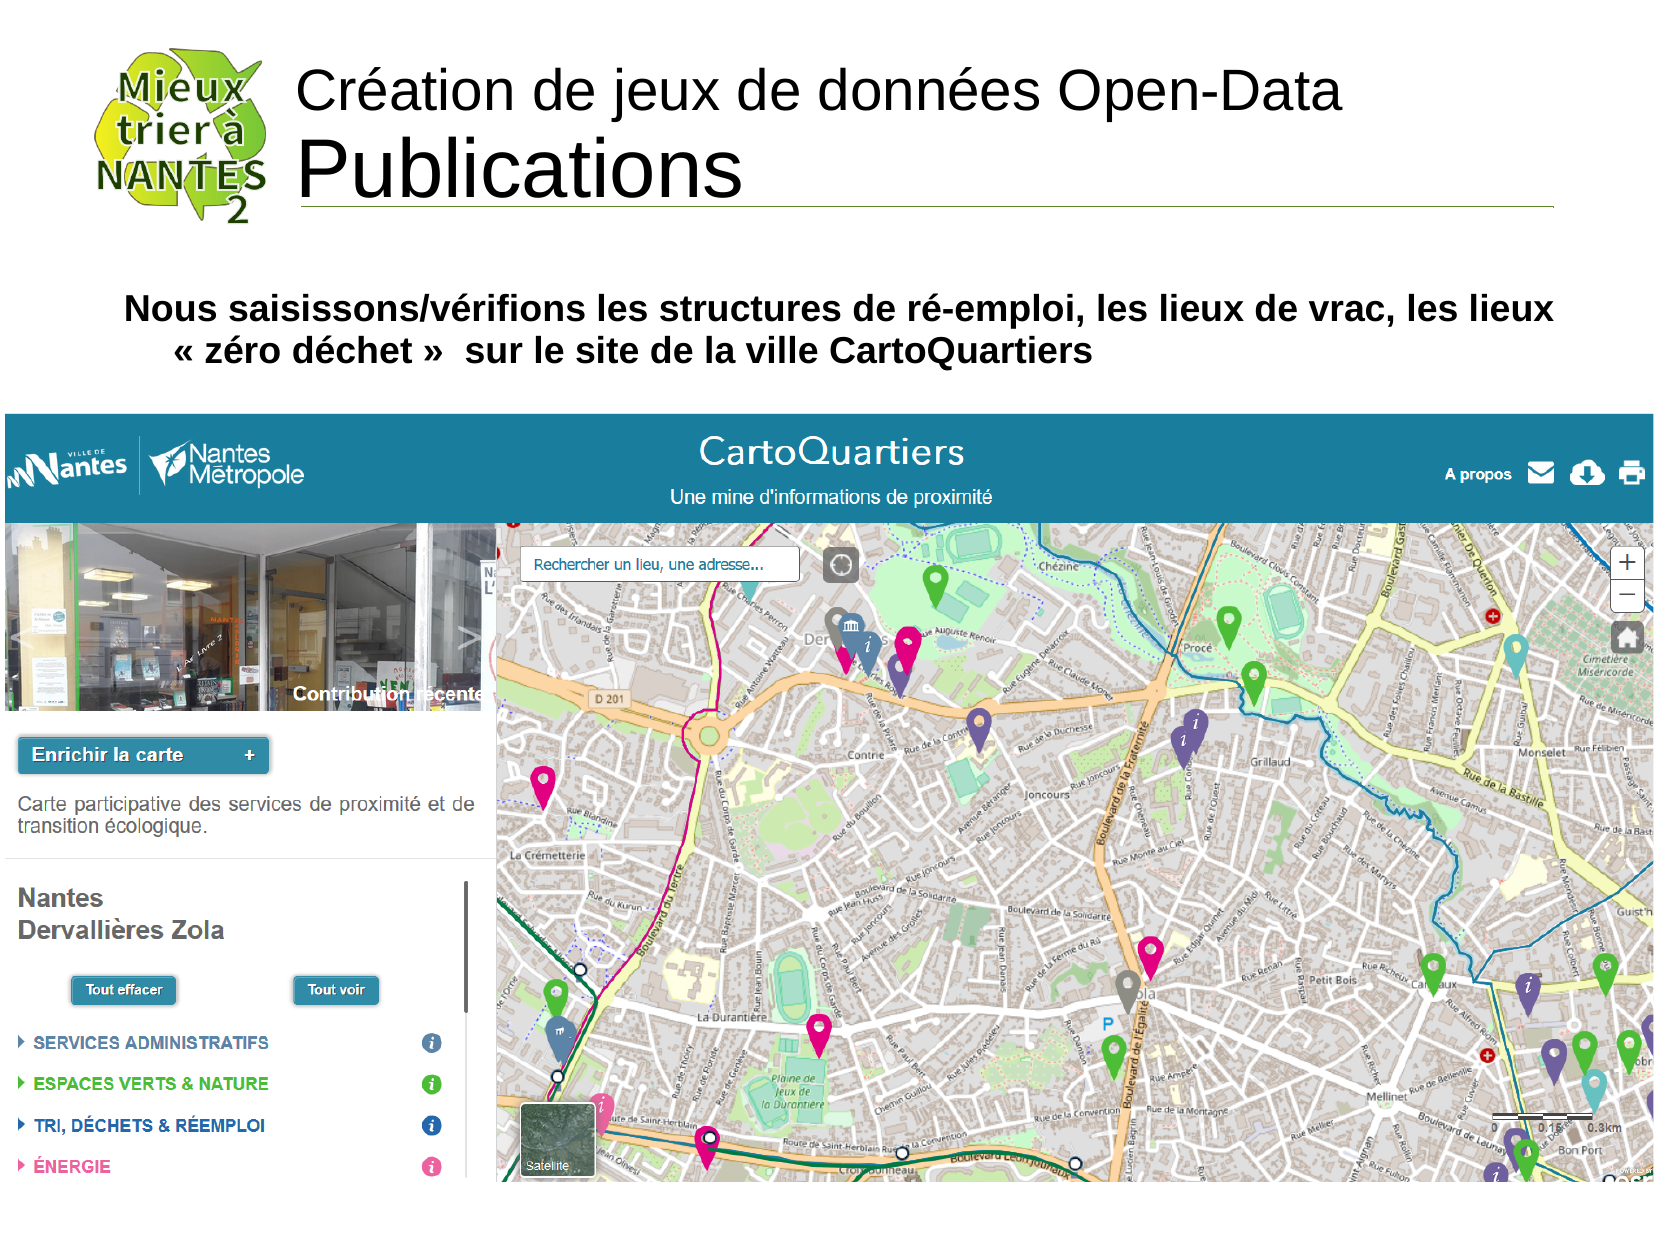

Création de jeux de données Open-Data
Publications
Nous saisissons/vérifions les structures de ré-emploi, les lieux de vrac, les lieux « zéro déchet » sur le site de la ville CartoQuartiers
/ 26